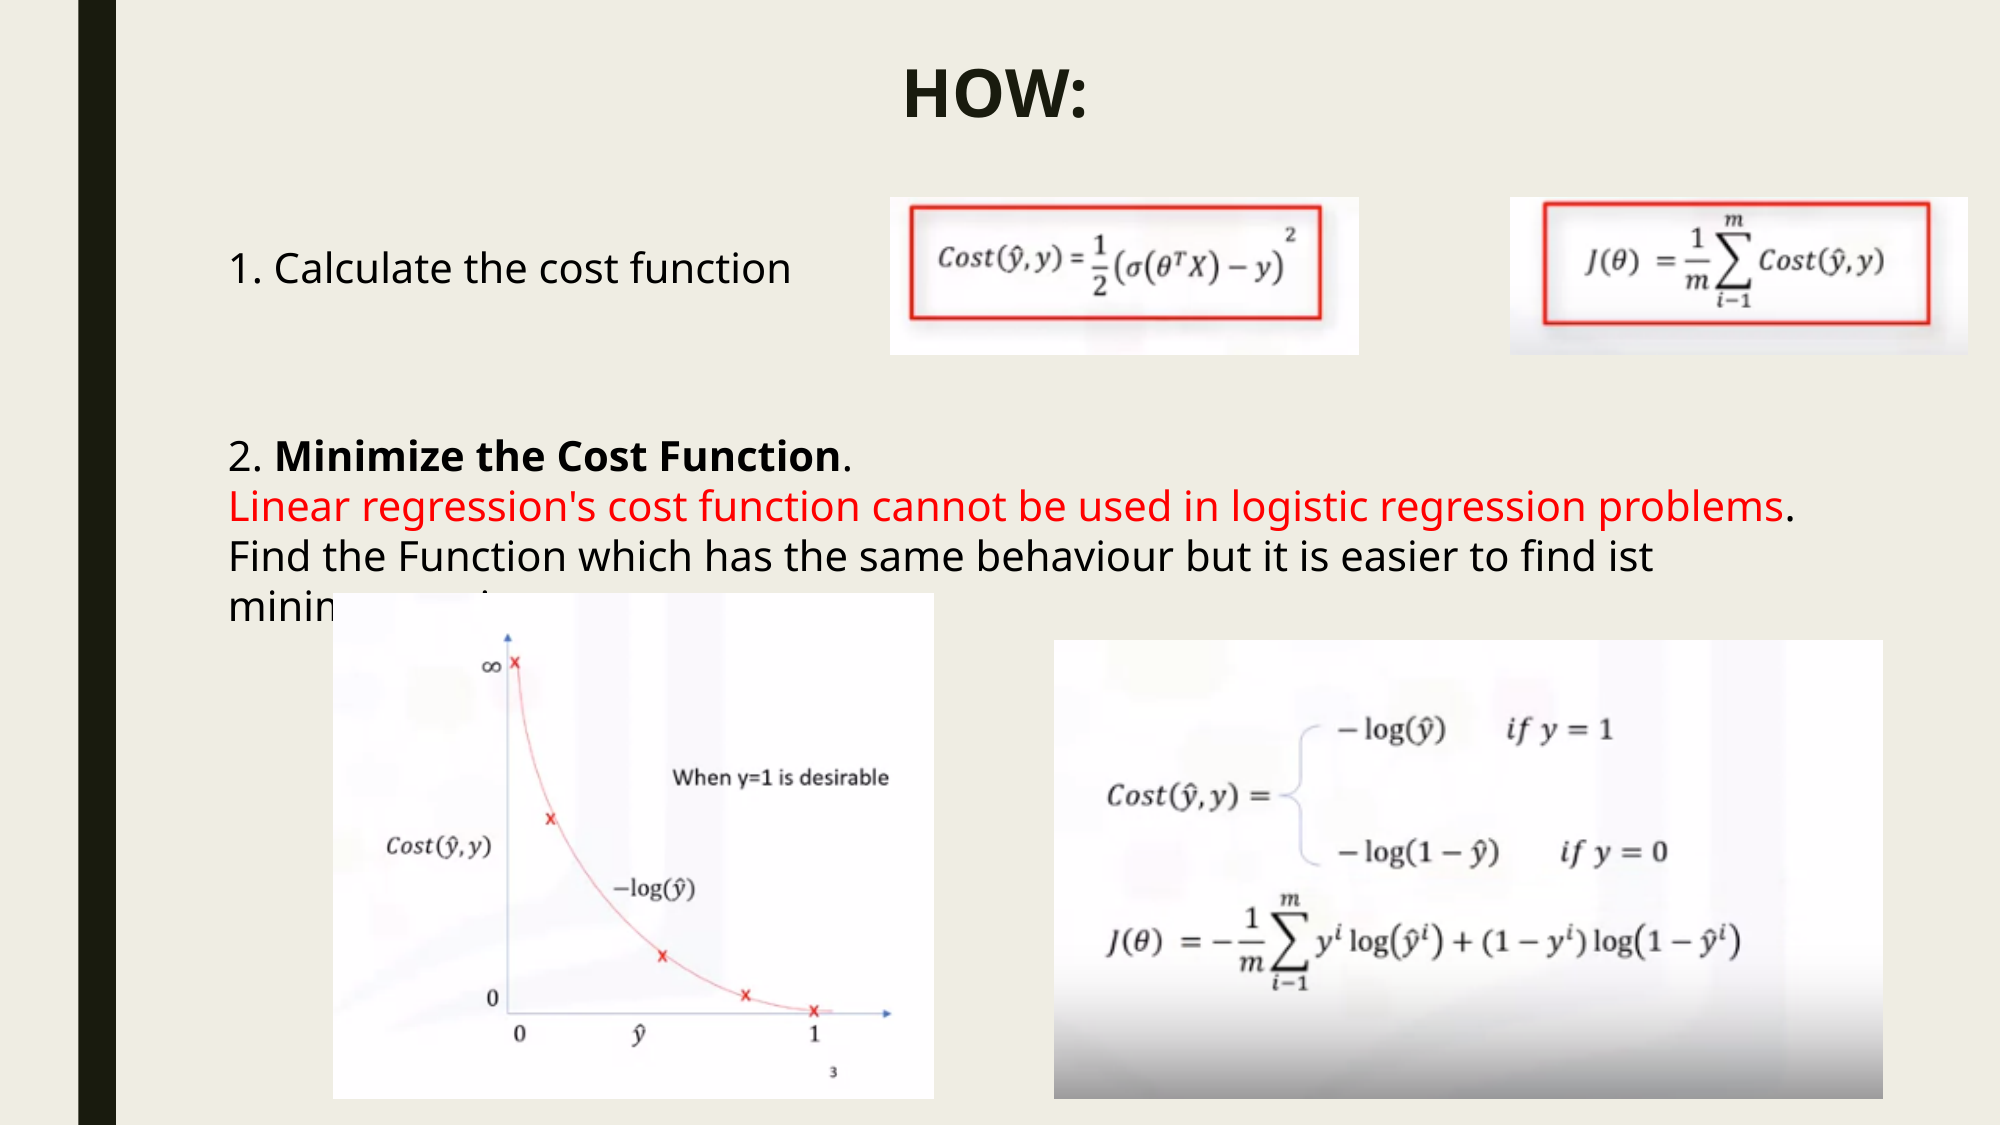

HOW:
1. Calculate the cost function
2. Minimize the Cost Function.
Linear regression's cost function cannot be used in logistic regression problems.
Find the Function which has the same behaviour but it is easier to find ist minimum point